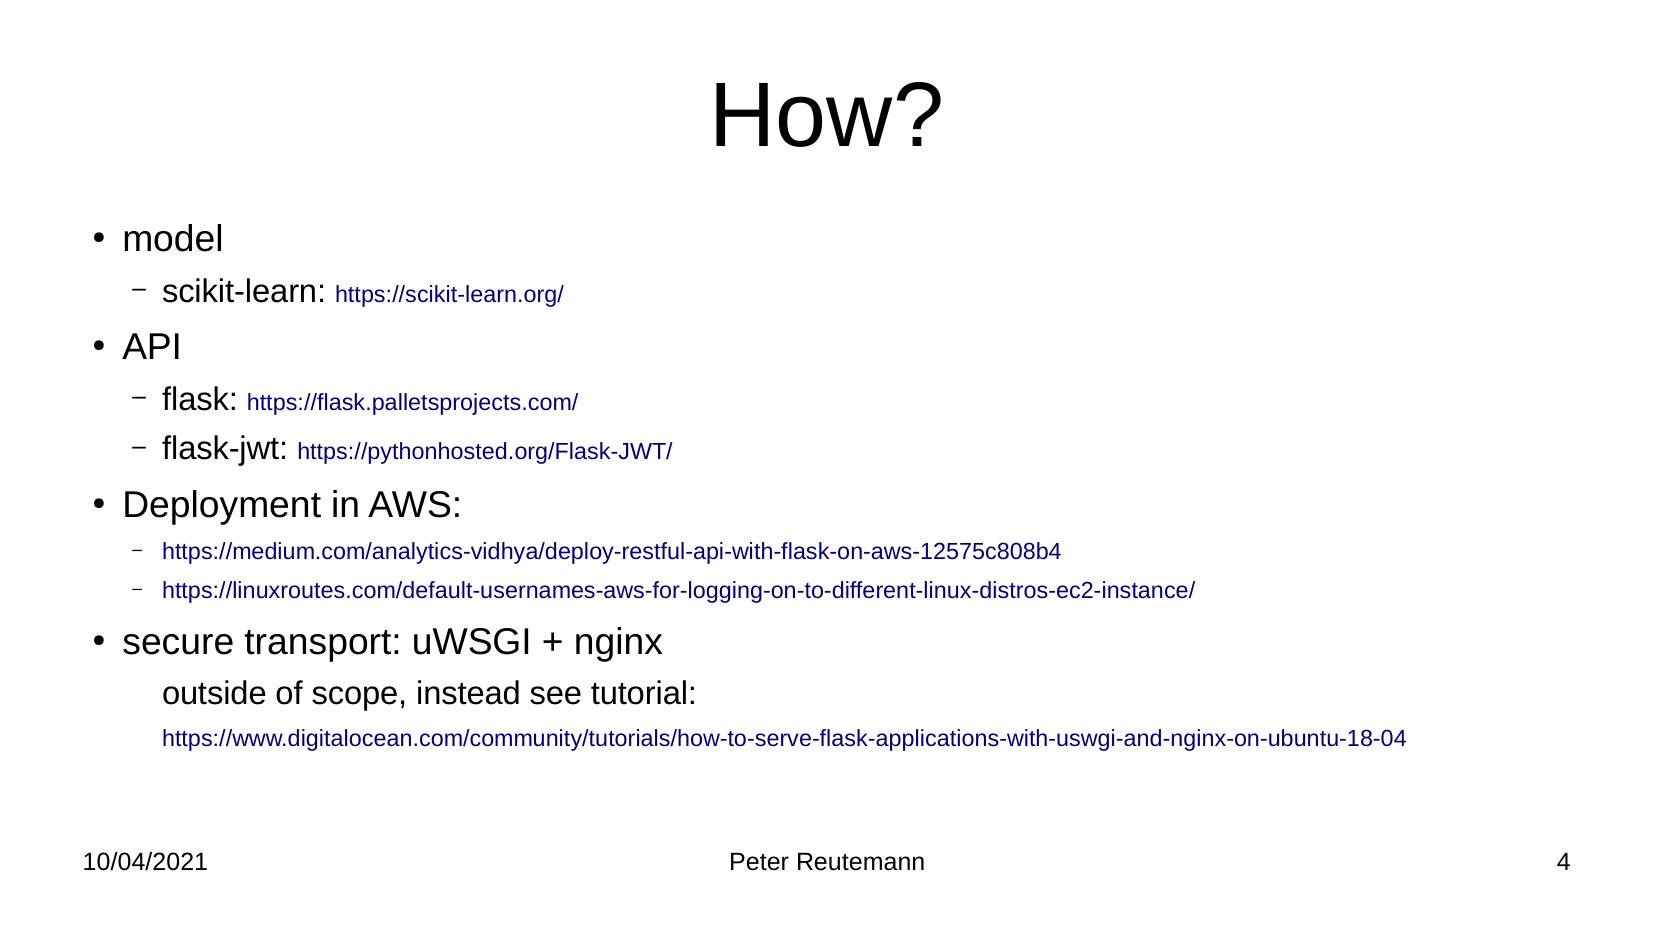

# How?
model
scikit-learn: https://scikit-learn.org/
API
flask: https://flask.palletsprojects.com/
flask-jwt: https://pythonhosted.org/Flask-JWT/
Deployment in AWS:
https://medium.com/analytics-vidhya/deploy-restful-api-with-flask-on-aws-12575c808b4
https://linuxroutes.com/default-usernames-aws-for-logging-on-to-different-linux-distros-ec2-instance/
secure transport: uWSGI + nginx
outside of scope, instead see tutorial:
https://www.digitalocean.com/community/tutorials/how-to-serve-flask-applications-with-uswgi-and-nginx-on-ubuntu-18-04
10/04/2021
Peter Reutemann
4